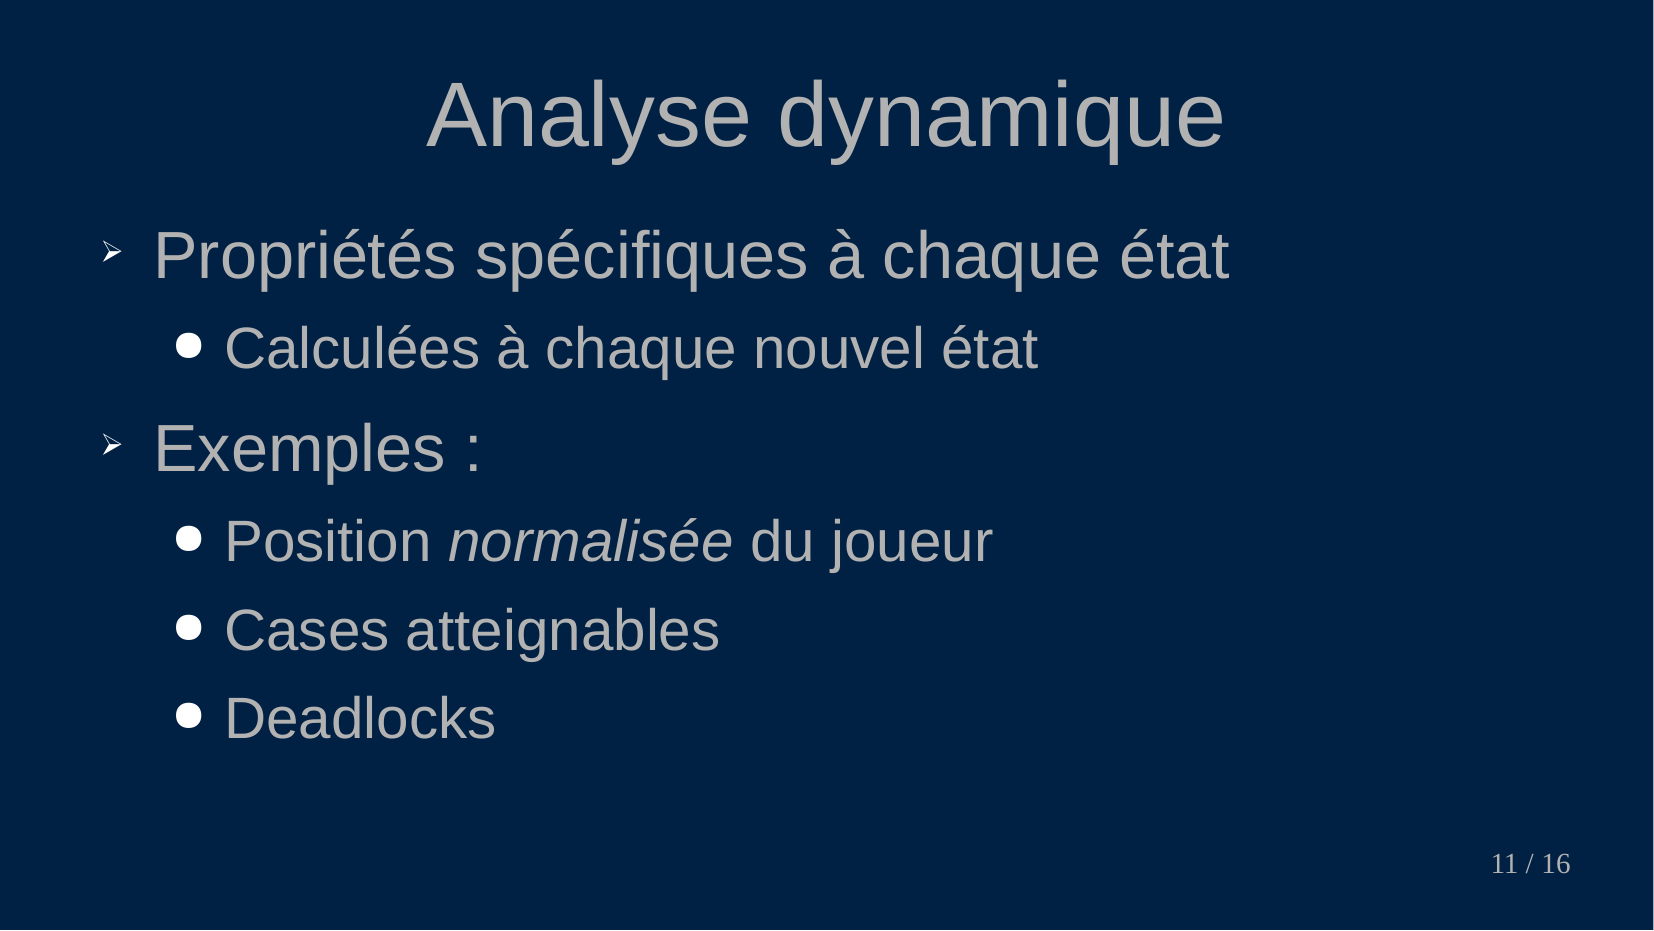

# Analyse dynamique
Propriétés spécifiques à chaque état
Calculées à chaque nouvel état
Exemples :
Position normalisée du joueur
Cases atteignables
Deadlocks
11